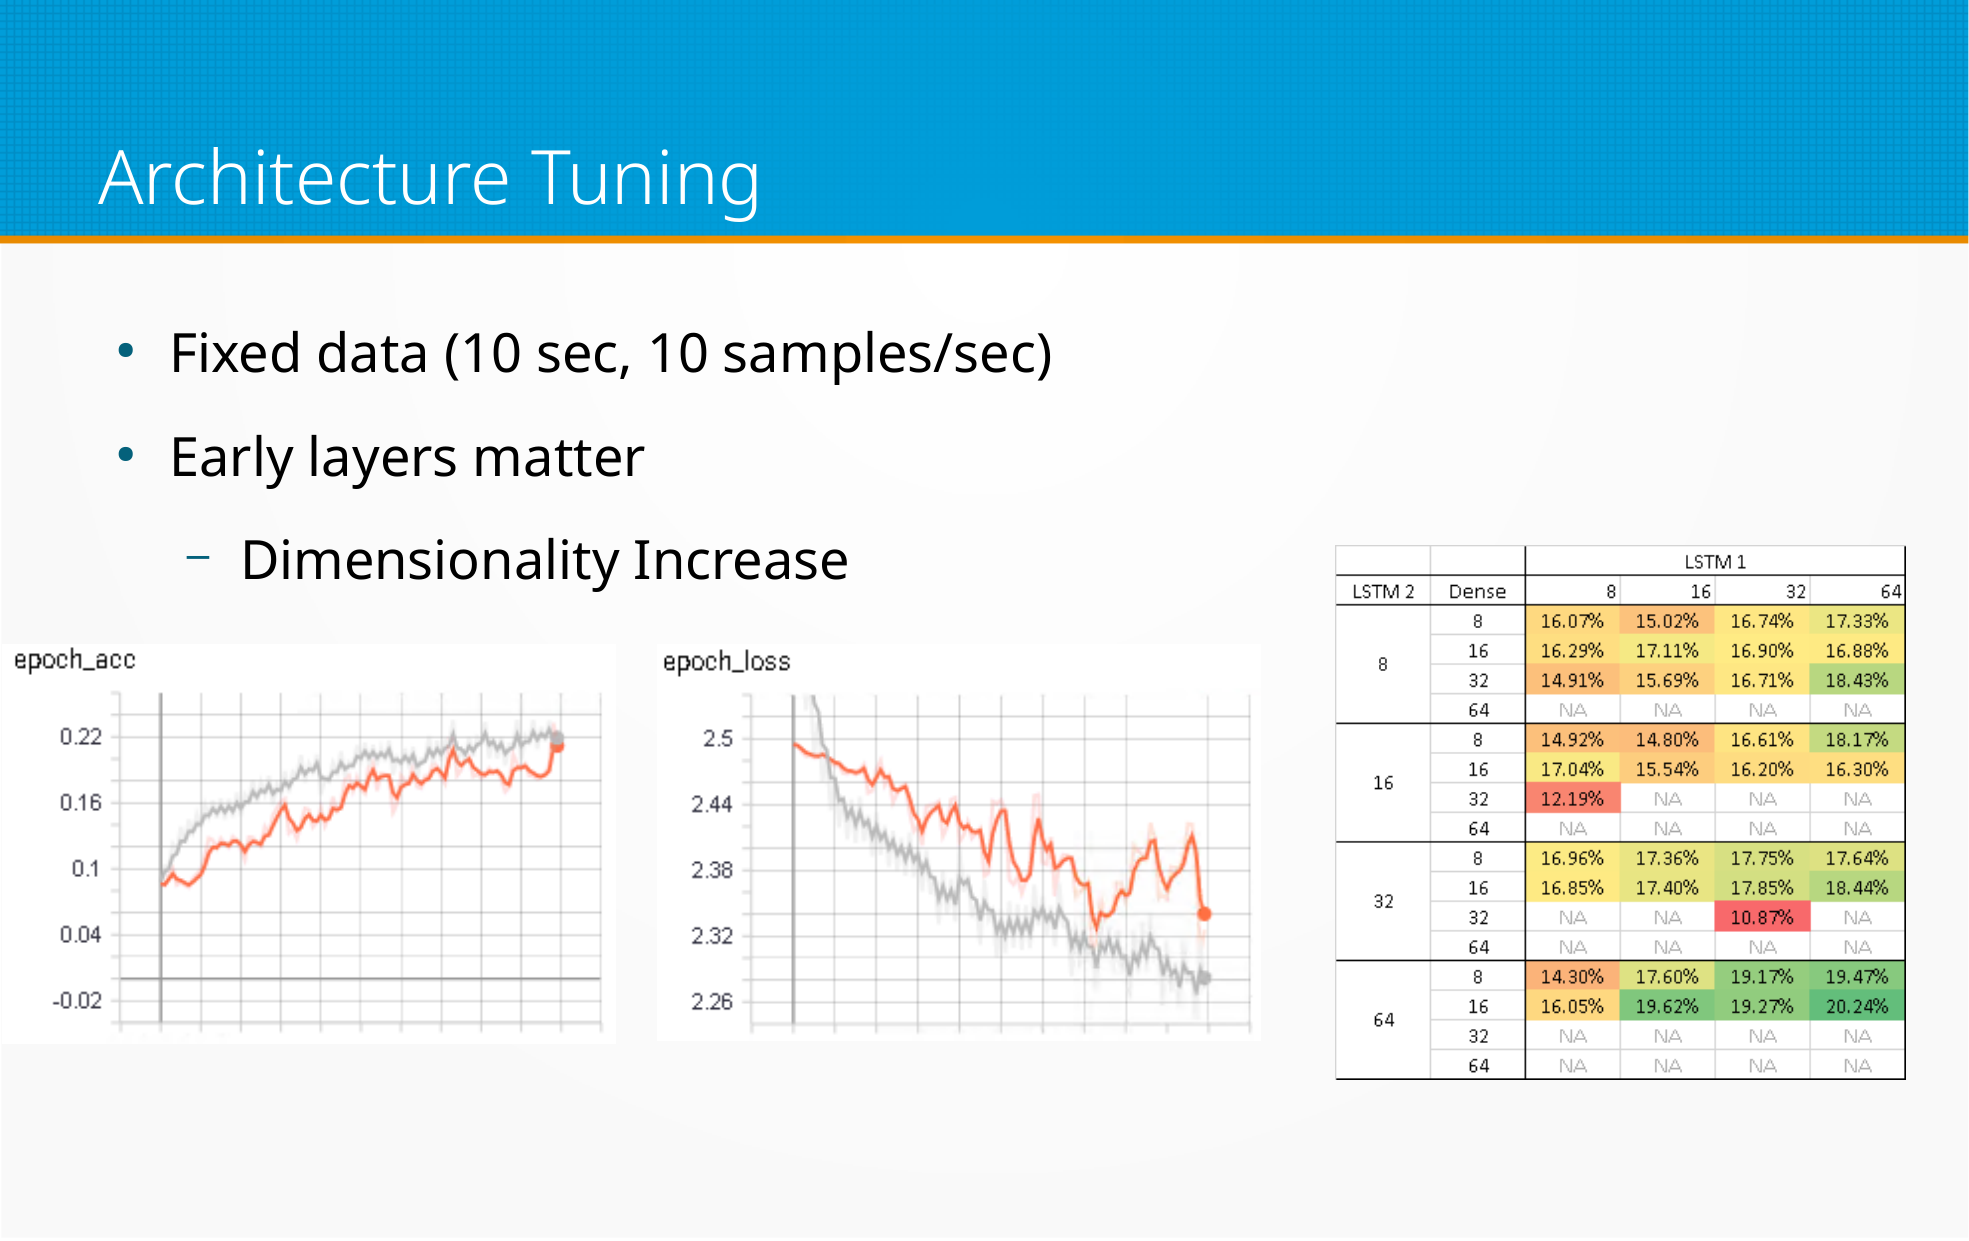

# Architecture Tuning
Fixed data (10 sec, 10 samples/sec)
Early layers matter
Dimensionality Increase